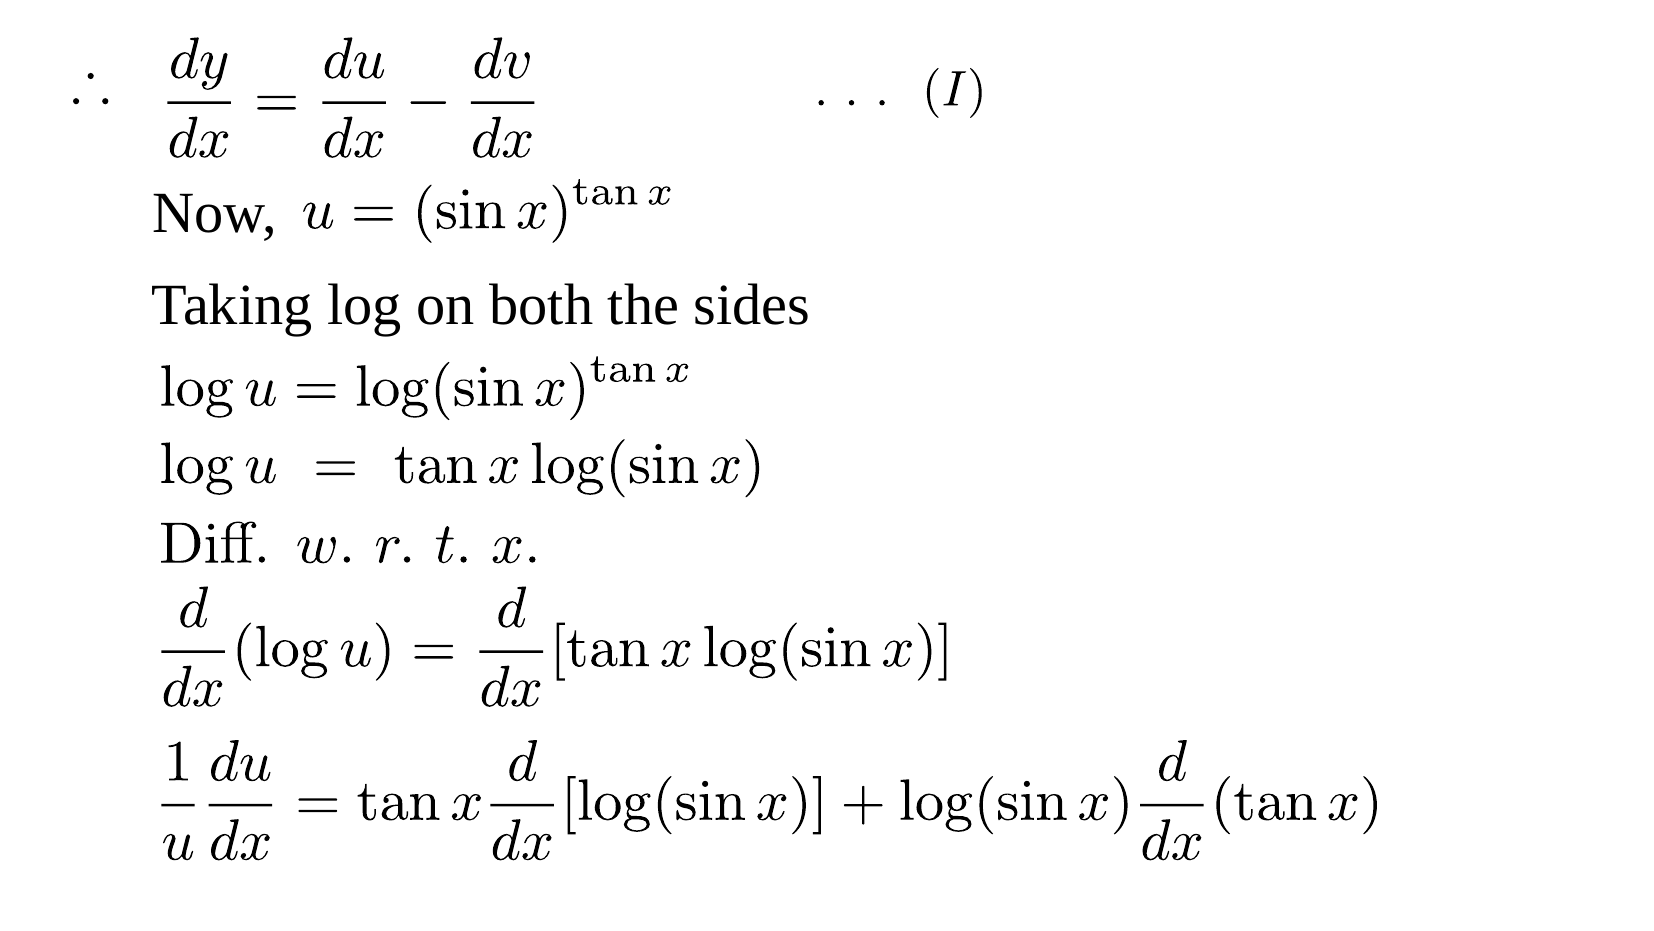

# Now, Taking log on both the sides